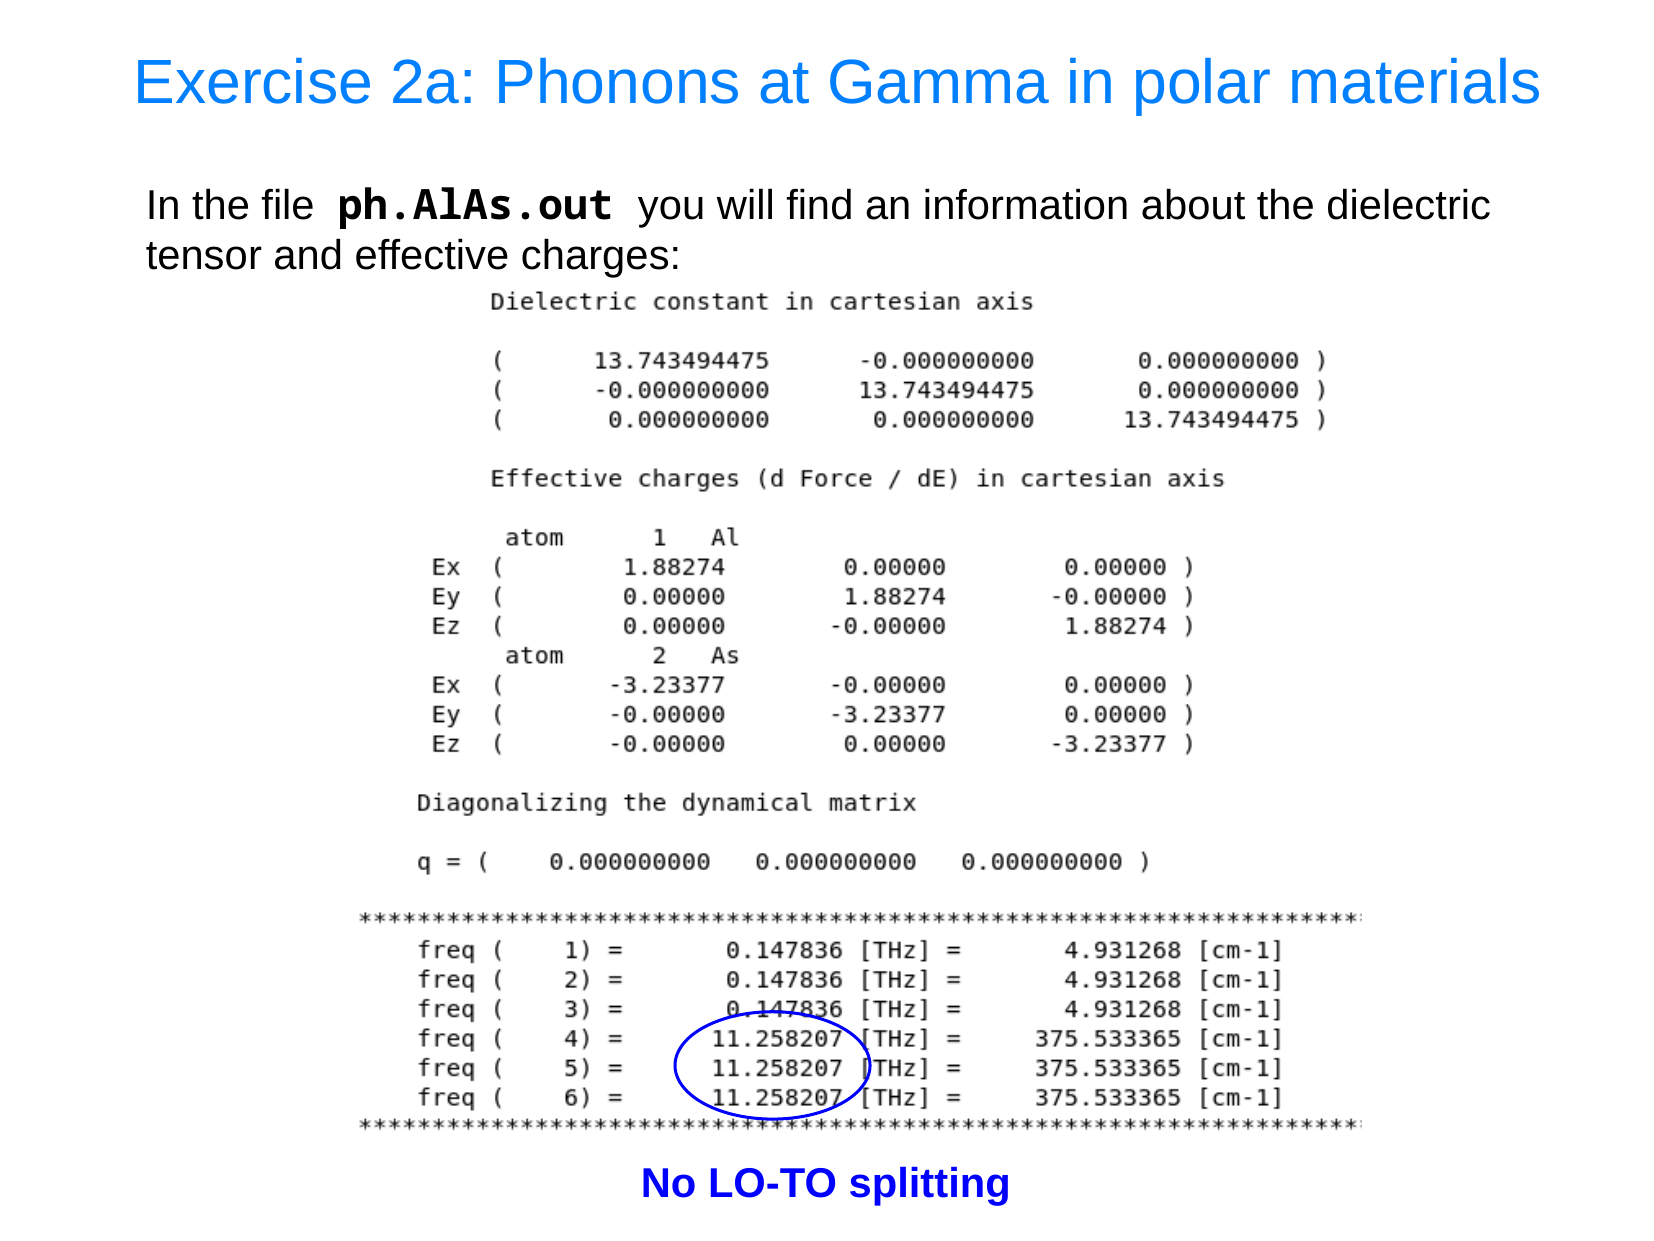

Exercise 2a: Phonons at Gamma in polar materials
# In the file ph.AlAs.out you will find an information about the dielectric tensor and effective charges:
No LO-TO splitting